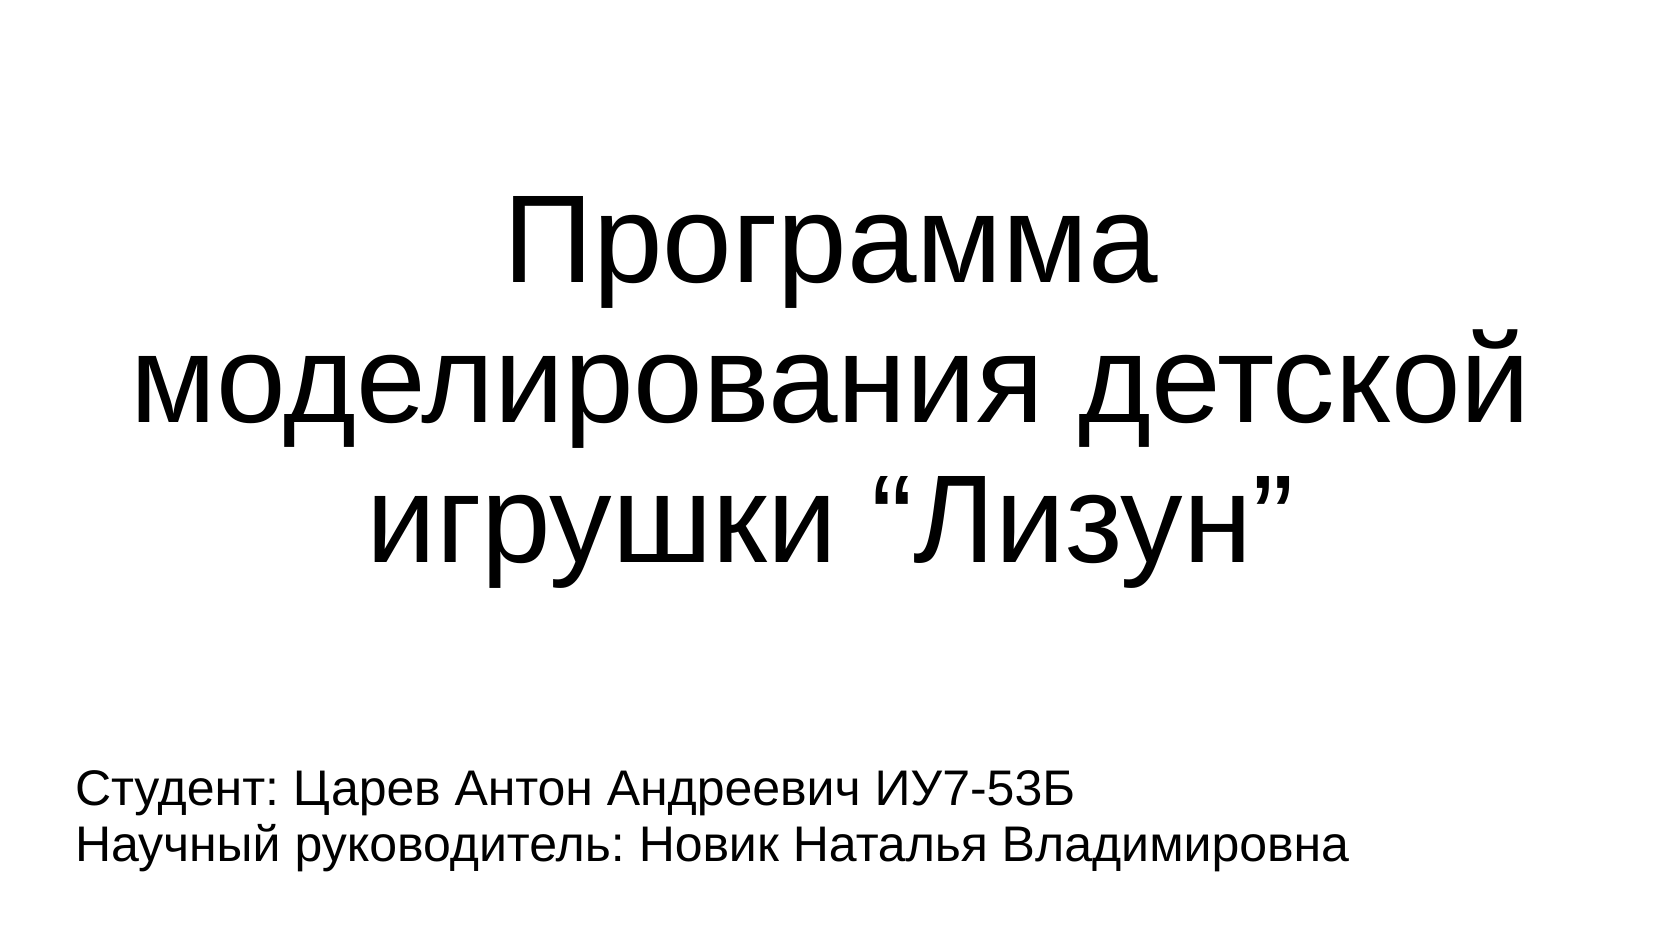

# Программа моделирования детской игрушки “Лизун”
Студент: Царев Антон Андреевич ИУ7-53Б
Научный руководитель: Новик Наталья Владимировна